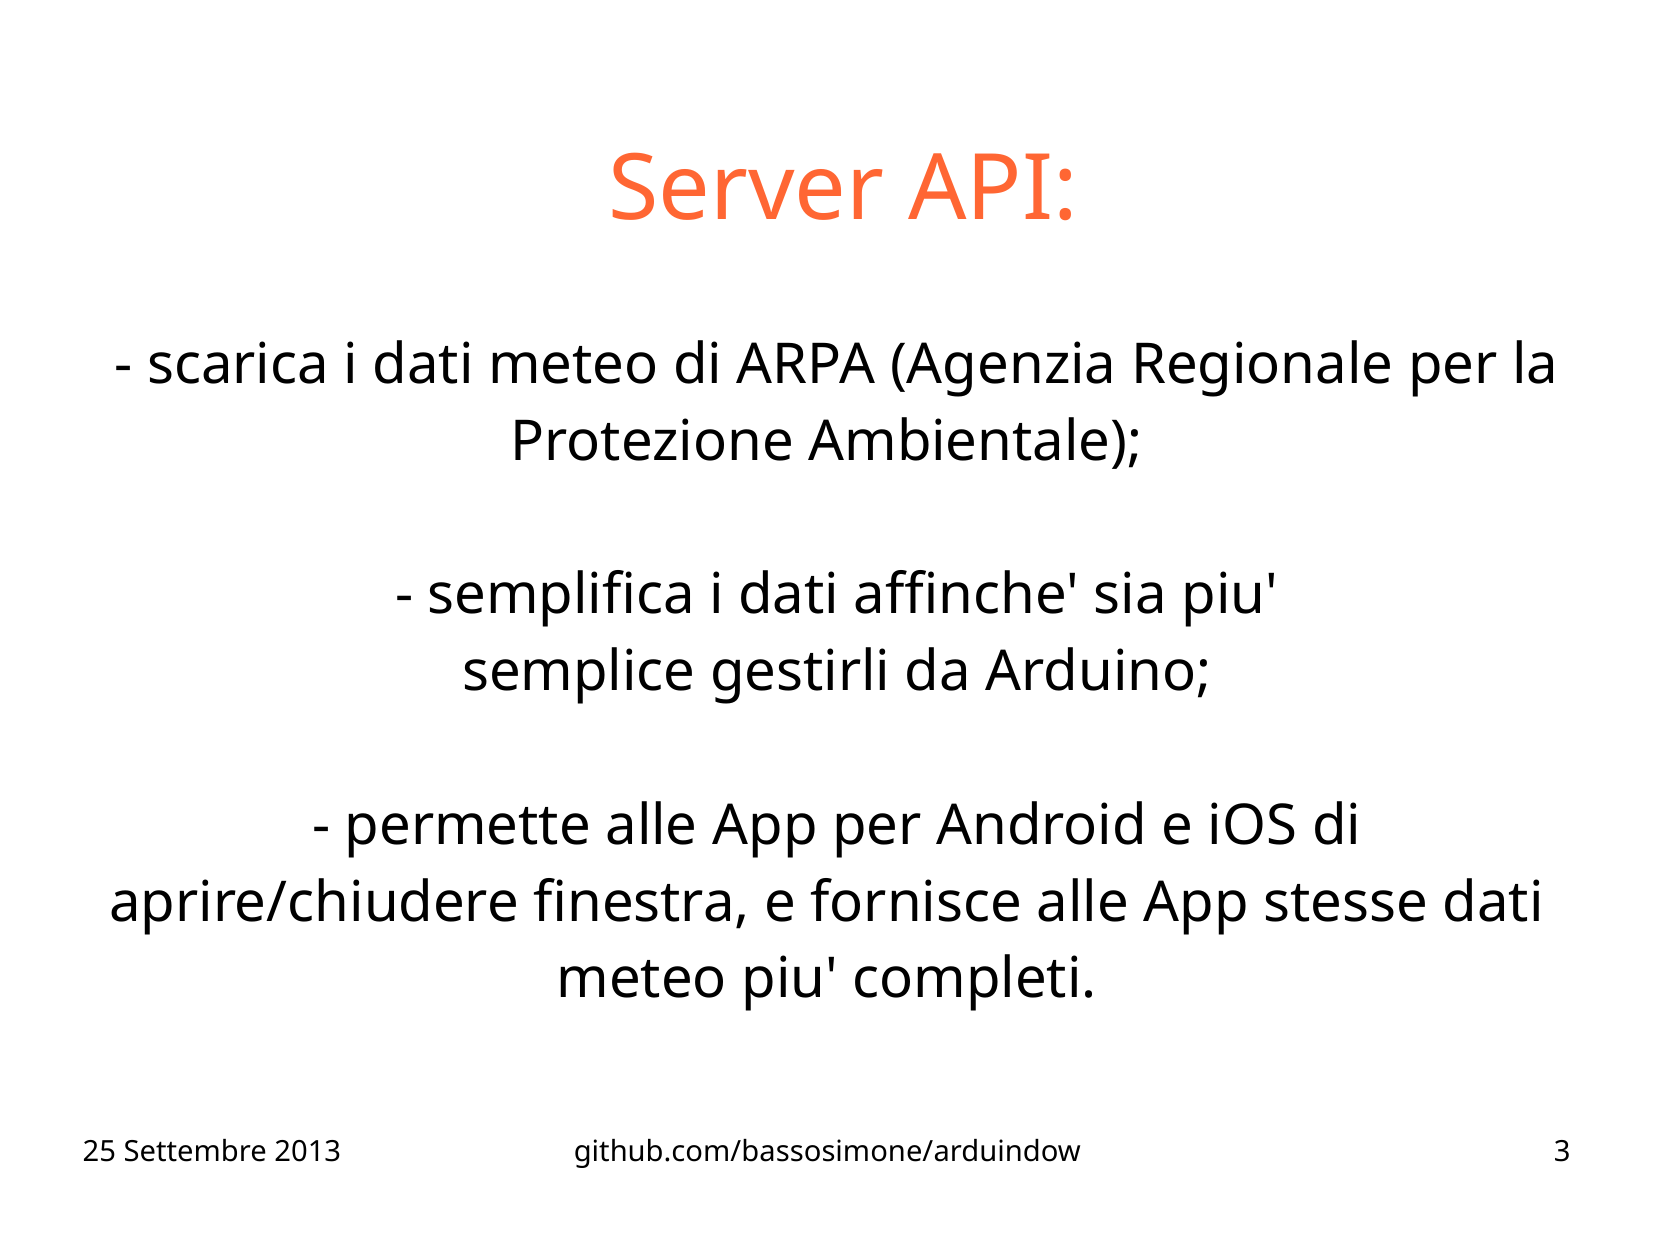

# Server API:
- scarica i dati meteo di ARPA (Agenzia Regionale per la Protezione Ambientale);
- semplifica i dati affinche' sia piu'
semplice gestirli da Arduino;
- permette alle App per Android e iOS di aprire/chiudere finestra, e fornisce alle App stesse dati meteo piu' completi.
25 Settembre 2013
github.com/bassosimone/arduindow
3